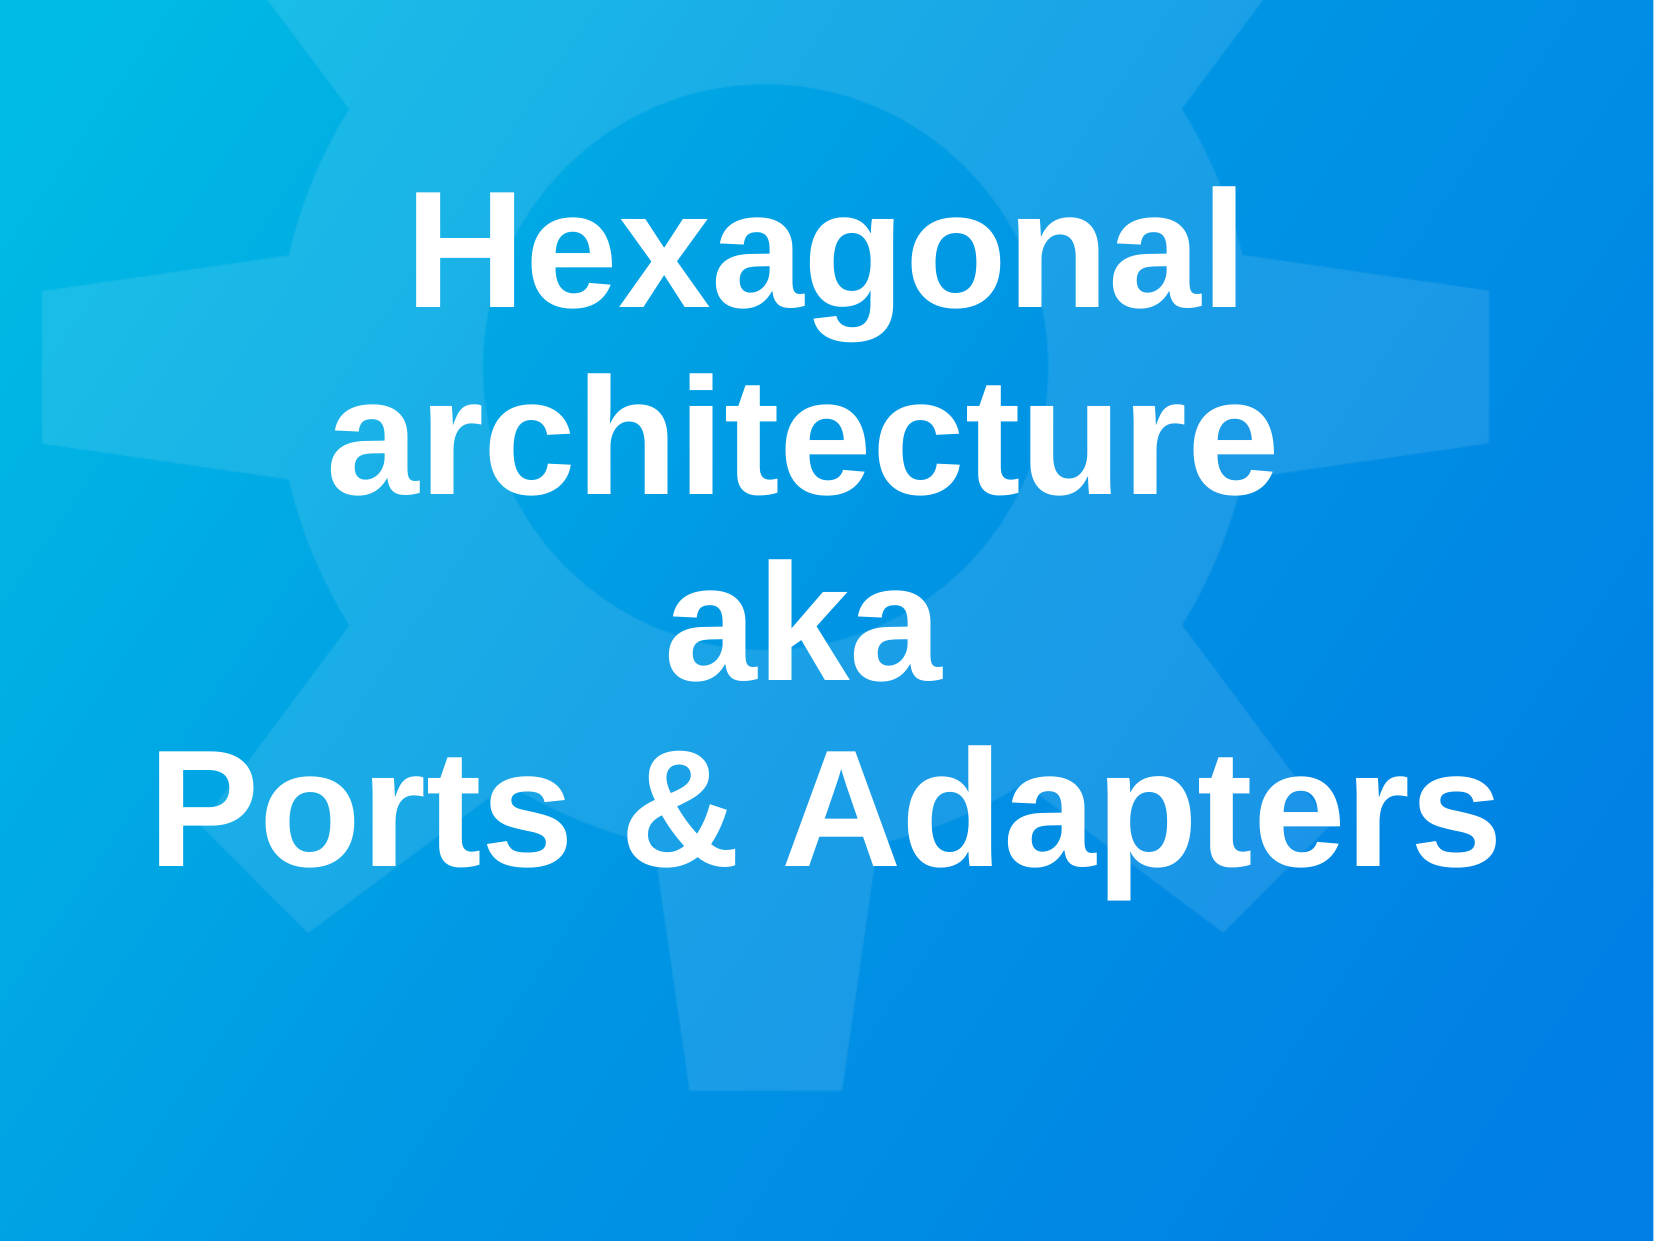

# Hexagonal architecture aka Ports & Adapters